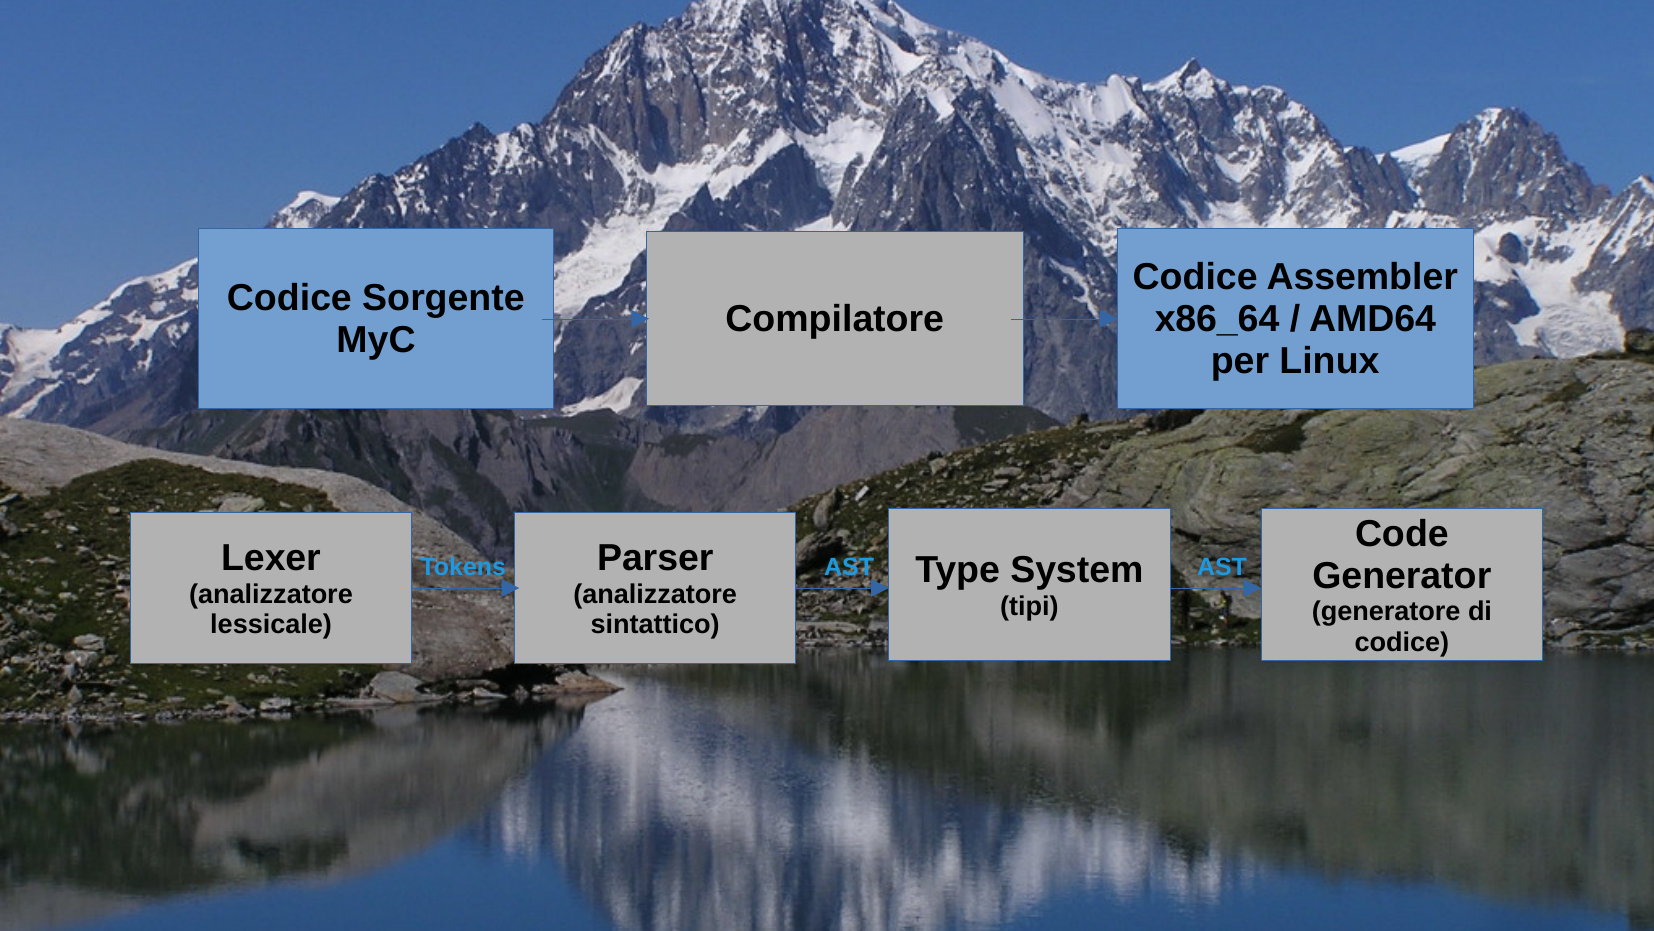

Codice Sorgente
MyC
Codice Assembler
x86_64 / AMD64
per Linux
Compilatore
Type System
(tipi)
Code Generator
(generatore di codice)
Lexer
(analizzatore lessicale)
Parser
(analizzatore sintattico)
Tokens
AST
AST